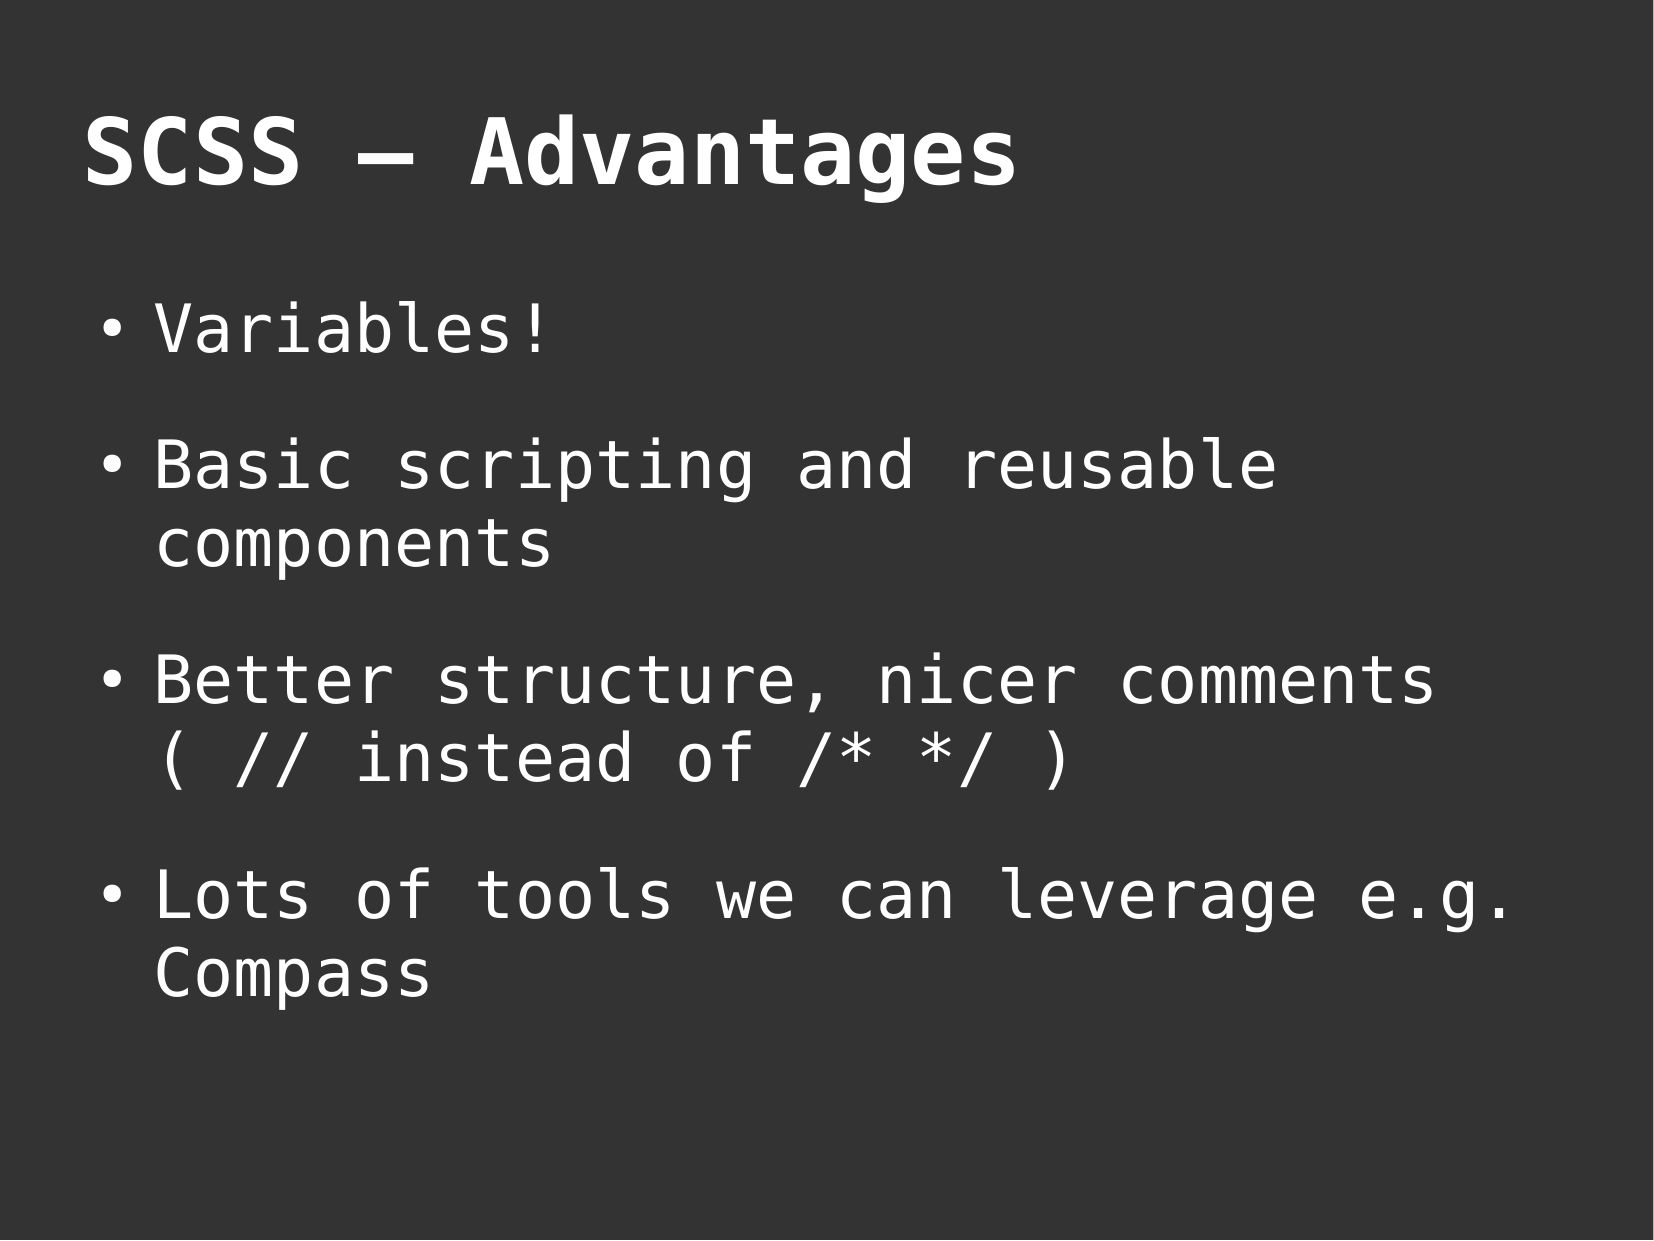

# SCSS – Advantages
Variables!
Basic scripting and reusable components
Better structure, nicer comments ( // instead of /* */ )
Lots of tools we can leverage e.g. Compass